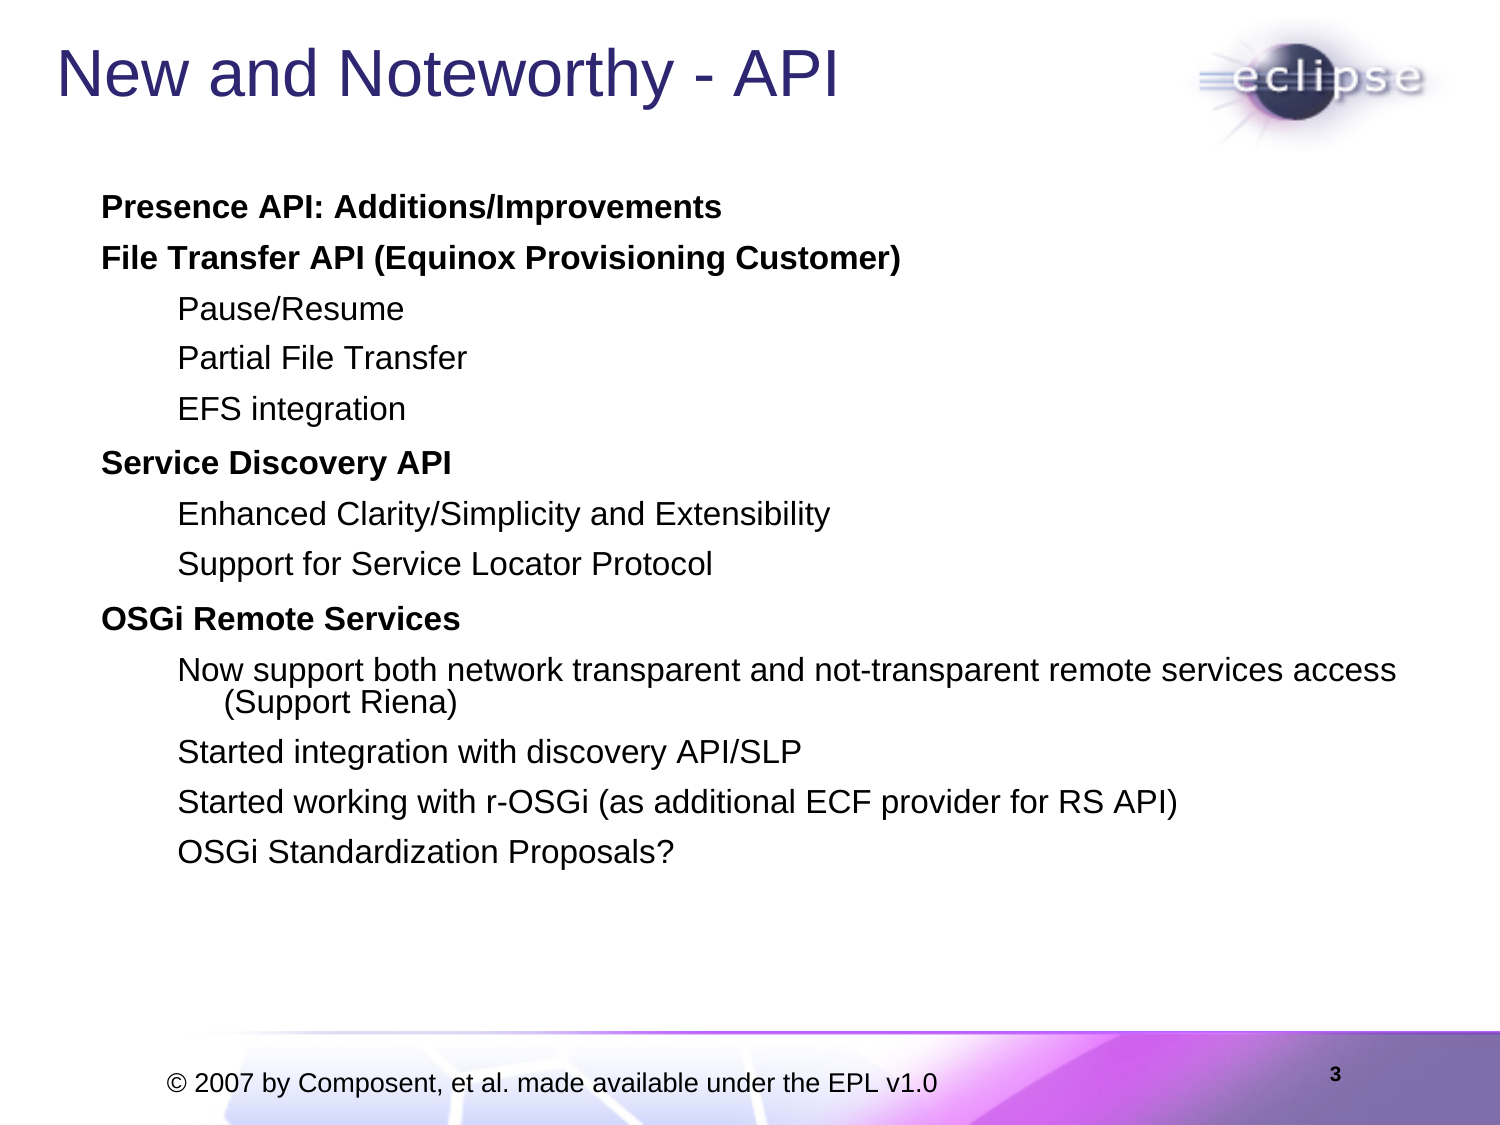

# New and Noteworthy - API
Presence API: Additions/Improvements
File Transfer API (Equinox Provisioning Customer)
Pause/Resume
Partial File Transfer
EFS integration
Service Discovery API
Enhanced Clarity/Simplicity and Extensibility
Support for Service Locator Protocol
OSGi Remote Services
Now support both network transparent and not-transparent remote services access (Support Riena)
Started integration with discovery API/SLP
Started working with r-OSGi (as additional ECF provider for RS API)
OSGi Standardization Proposals?
3